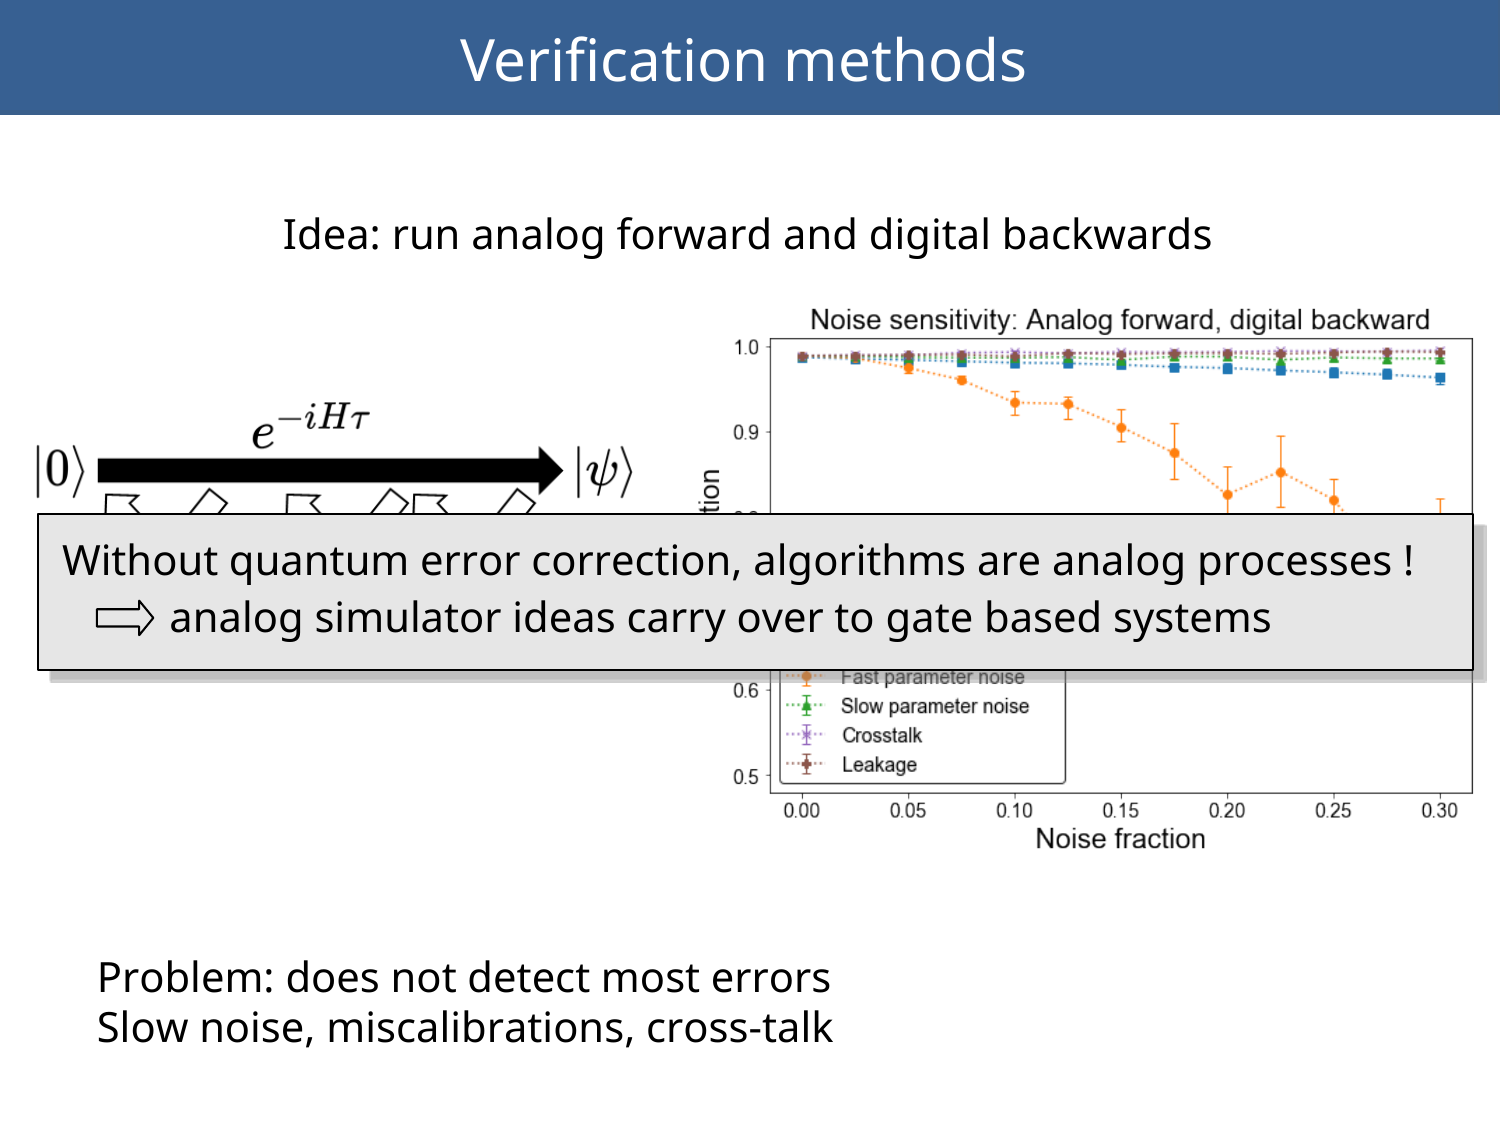

Verification methods
Idea: run analog forward and digital backwards
Without quantum error correction, algorithms are analog processes !
	 analog simulator ideas carry over to gate based systems
Problem: does not detect most errors
Slow noise, miscalibrations, cross-talk